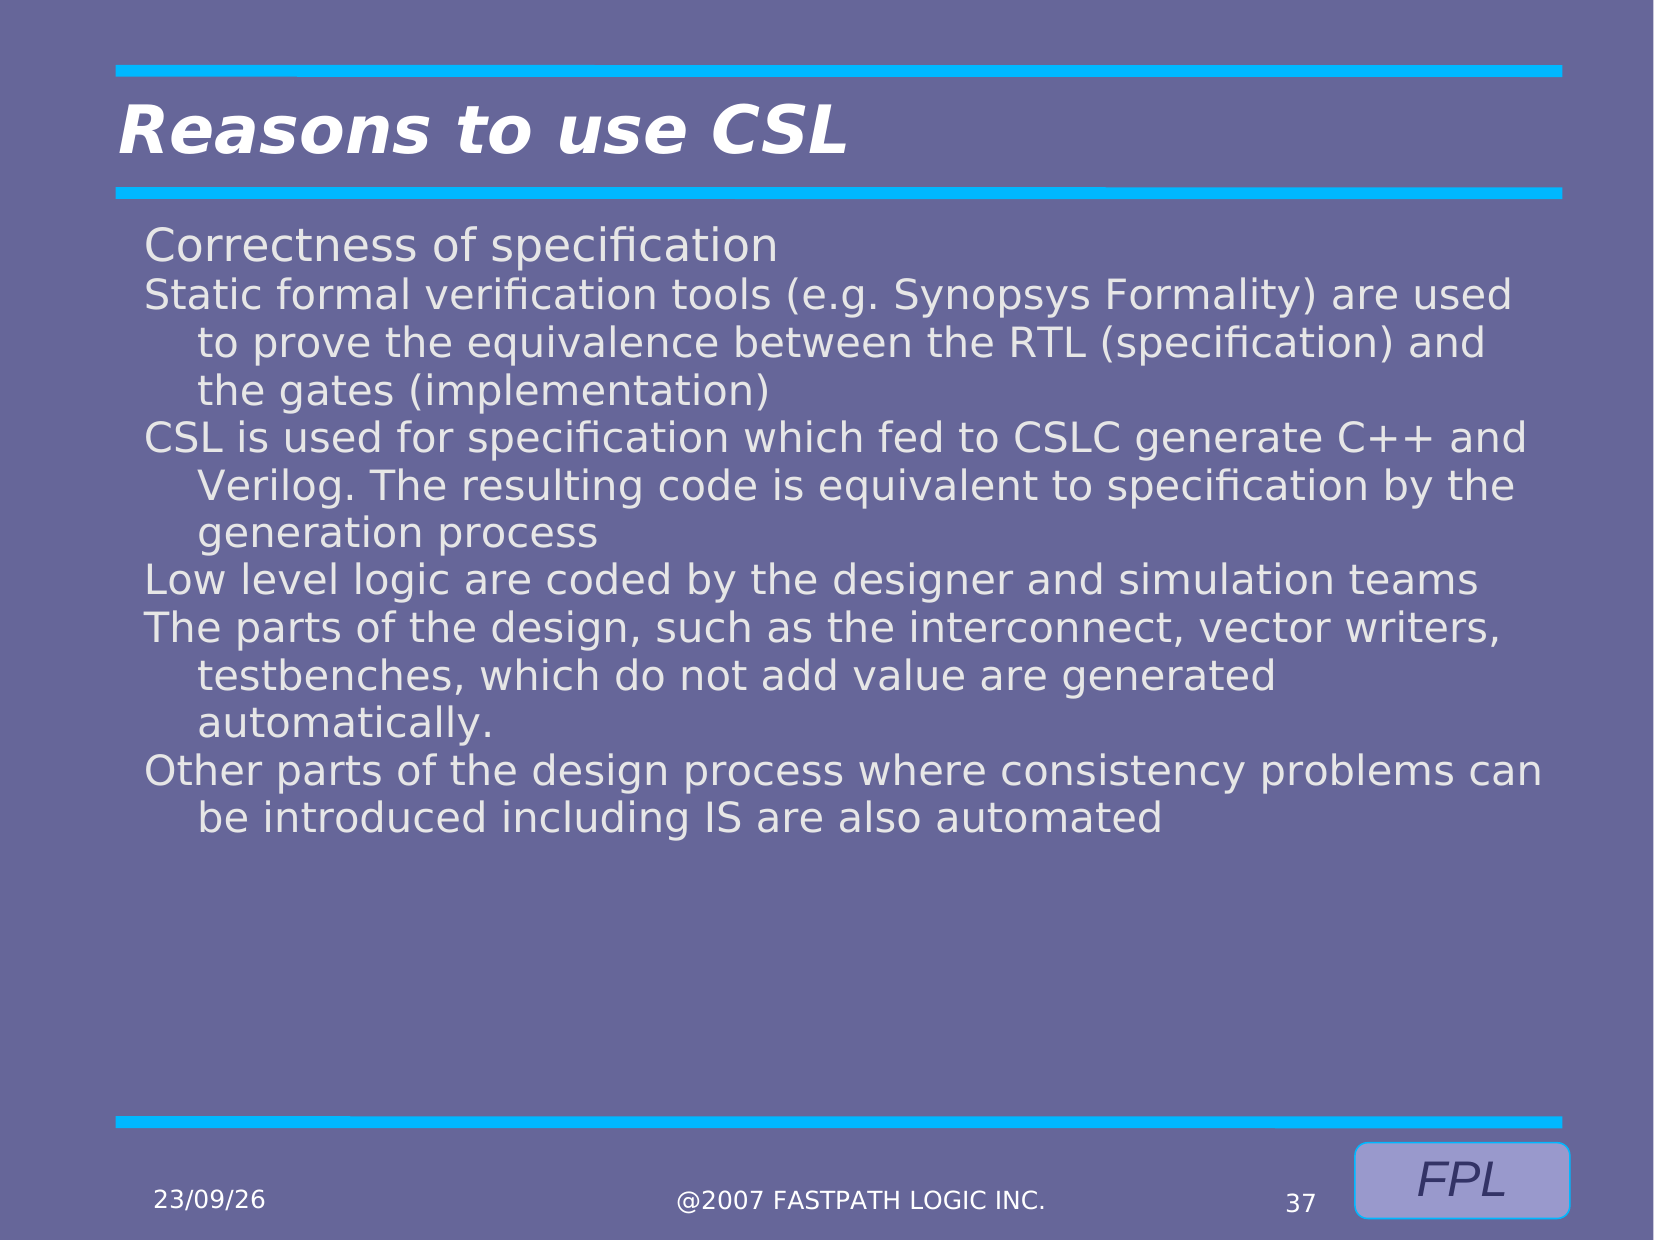

# Reasons to use CSL
Correctness of specification
Static formal verification tools (e.g. Synopsys Formality) are used to prove the equivalence between the RTL (specification) and the gates (implementation)‏
CSL is used for specification which fed to CSLC generate C++ and Verilog. The resulting code is equivalent to specification by the generation process
Low level logic are coded by the designer and simulation teams
The parts of the design, such as the interconnect, vector writers, testbenches, which do not add value are generated automatically.
Other parts of the design process where consistency problems can be introduced including IS are also automated
37